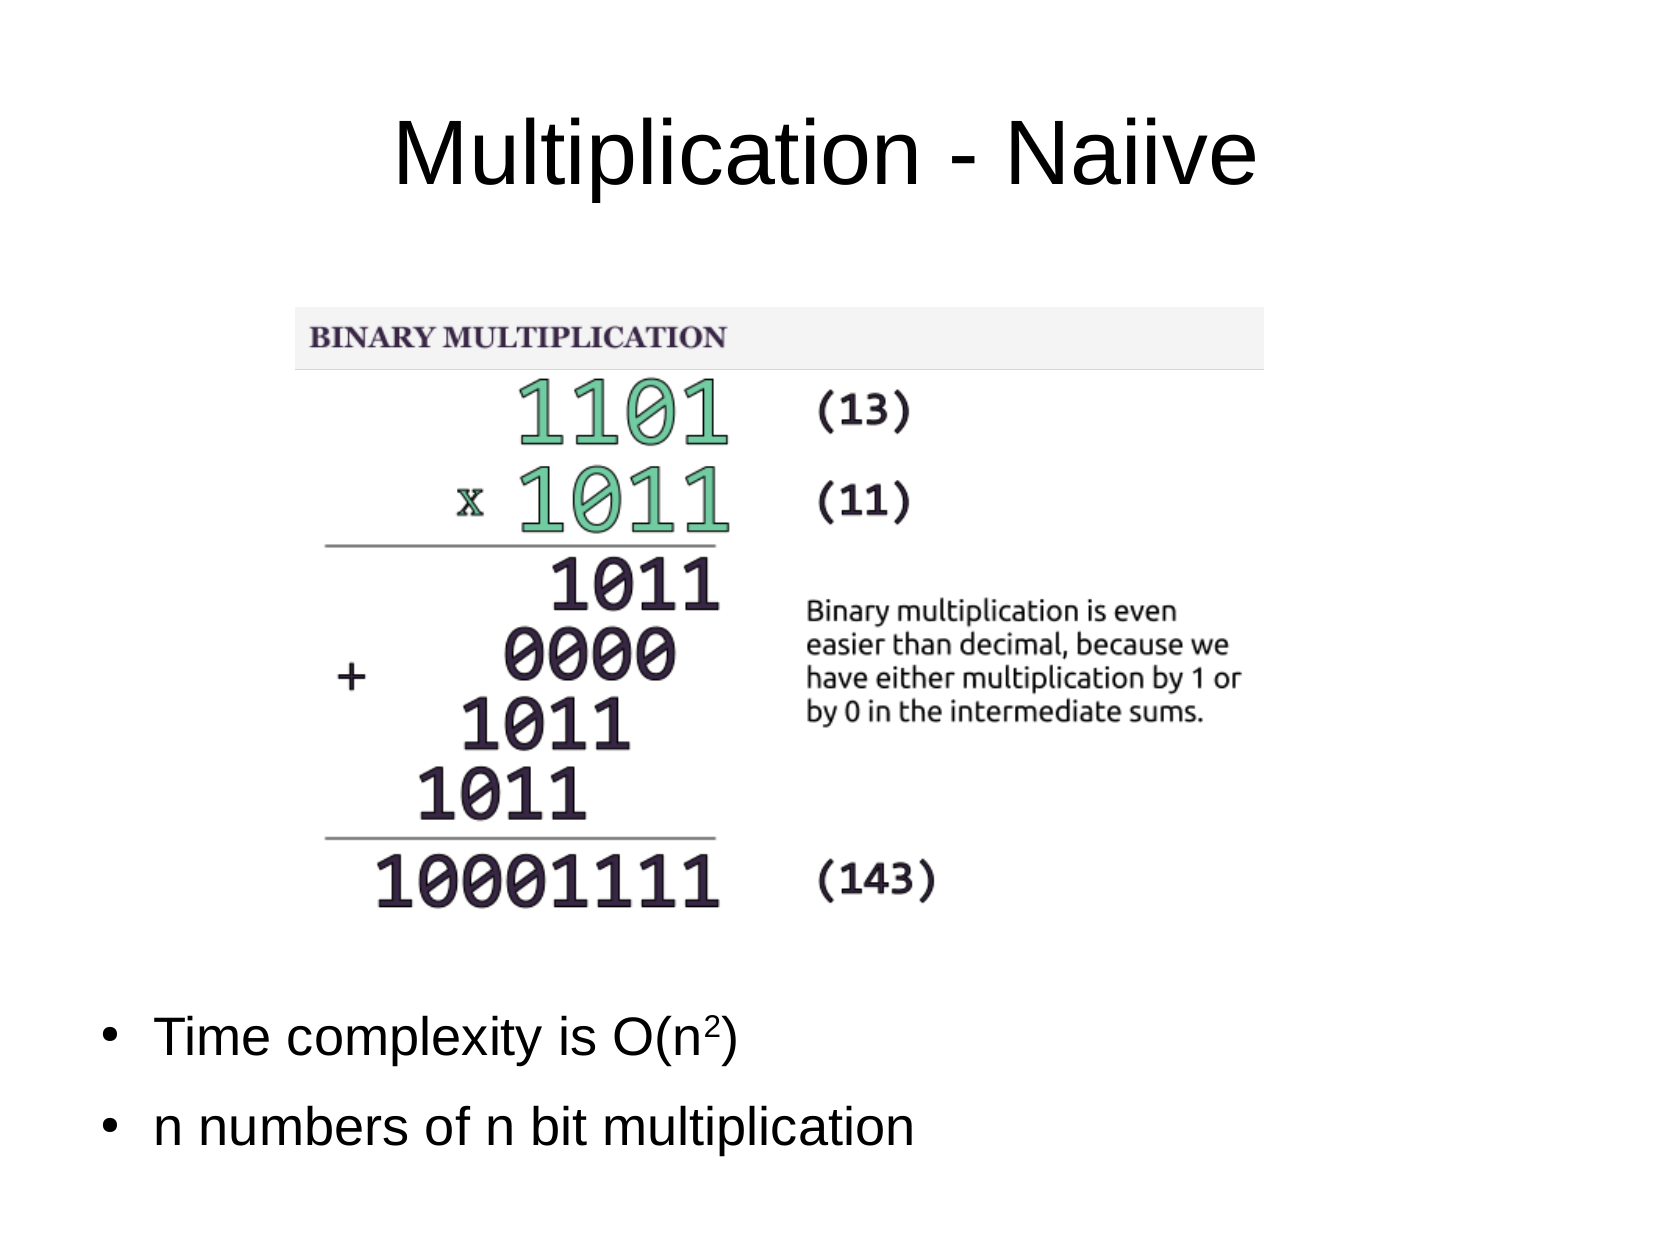

# Multiplication - Naiive
Time complexity is O(n2)
n numbers of n bit multiplication